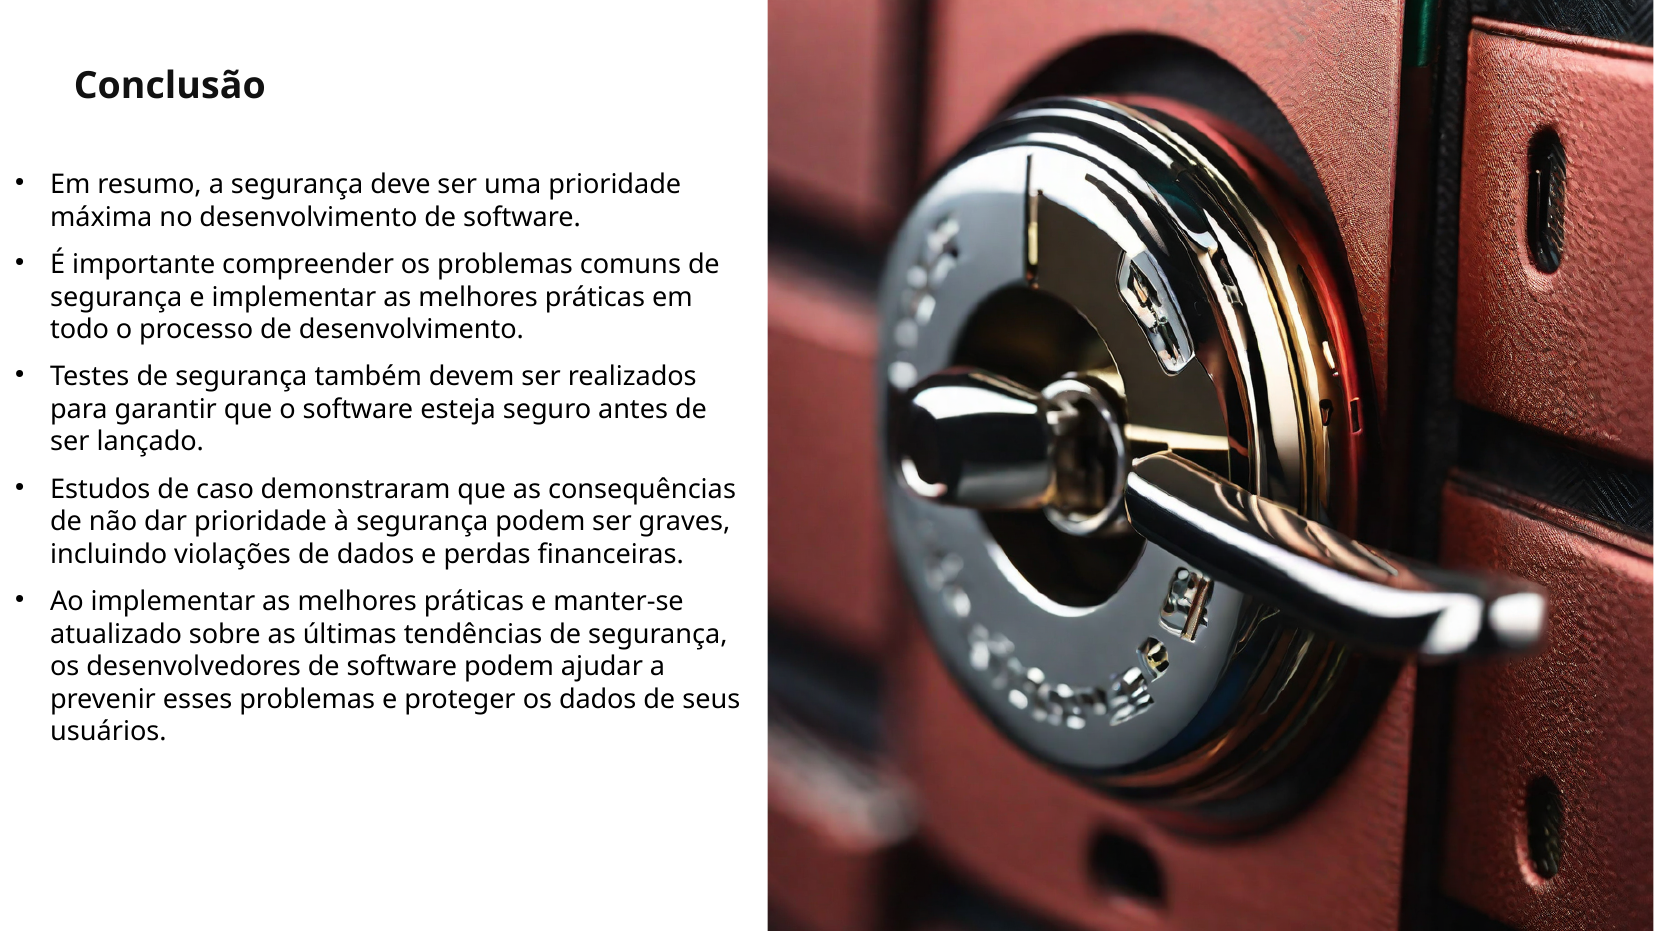

Conclusão
Em resumo, a segurança deve ser uma prioridade máxima no desenvolvimento de software.
É importante compreender os problemas comuns de segurança e implementar as melhores práticas em todo o processo de desenvolvimento.
Testes de segurança também devem ser realizados para garantir que o software esteja seguro antes de ser lançado.
Estudos de caso demonstraram que as consequências de não dar prioridade à segurança podem ser graves, incluindo violações de dados e perdas financeiras.
Ao implementar as melhores práticas e manter-se atualizado sobre as últimas tendências de segurança, os desenvolvedores de software podem ajudar a prevenir esses problemas e proteger os dados de seus usuários.